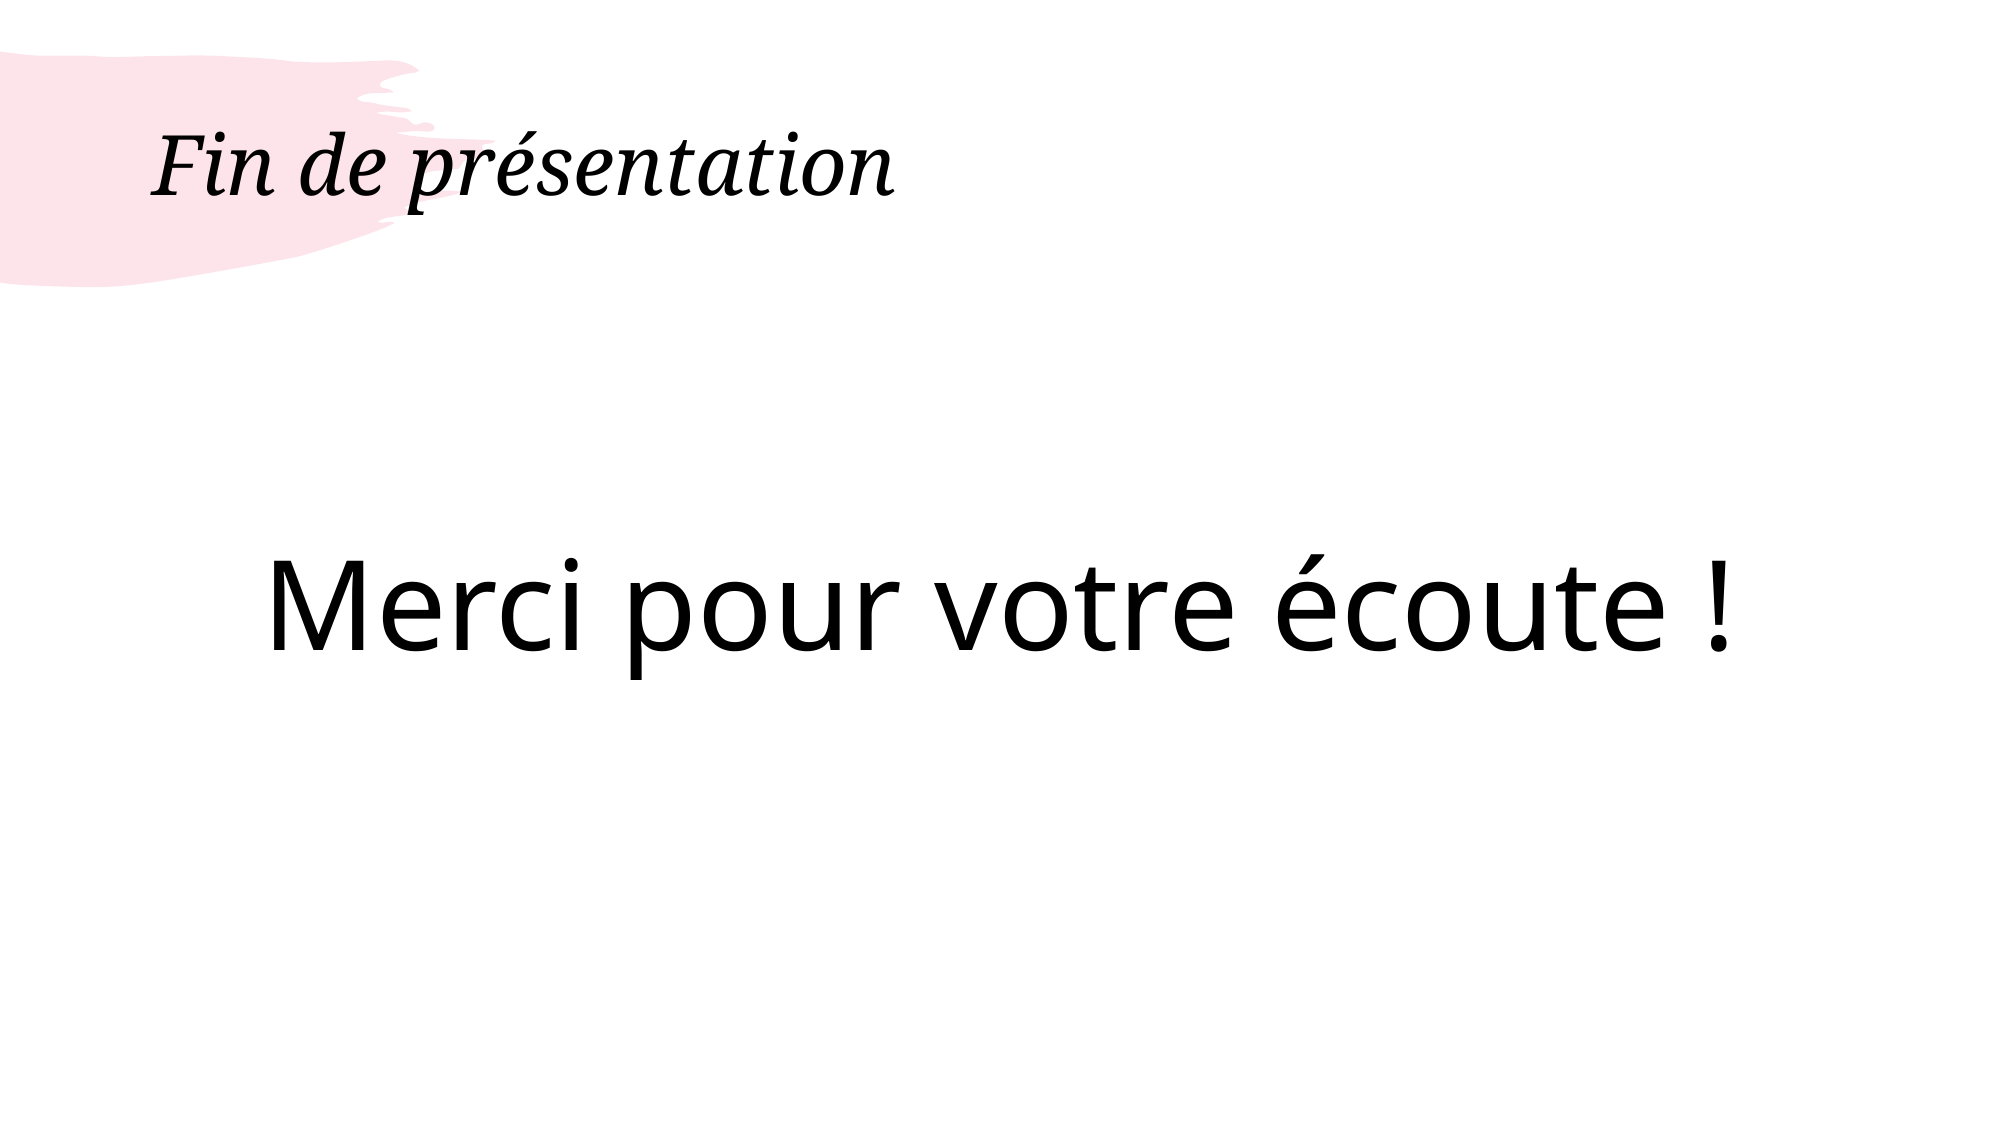

# Fin de présentation
Merci pour votre écoute !